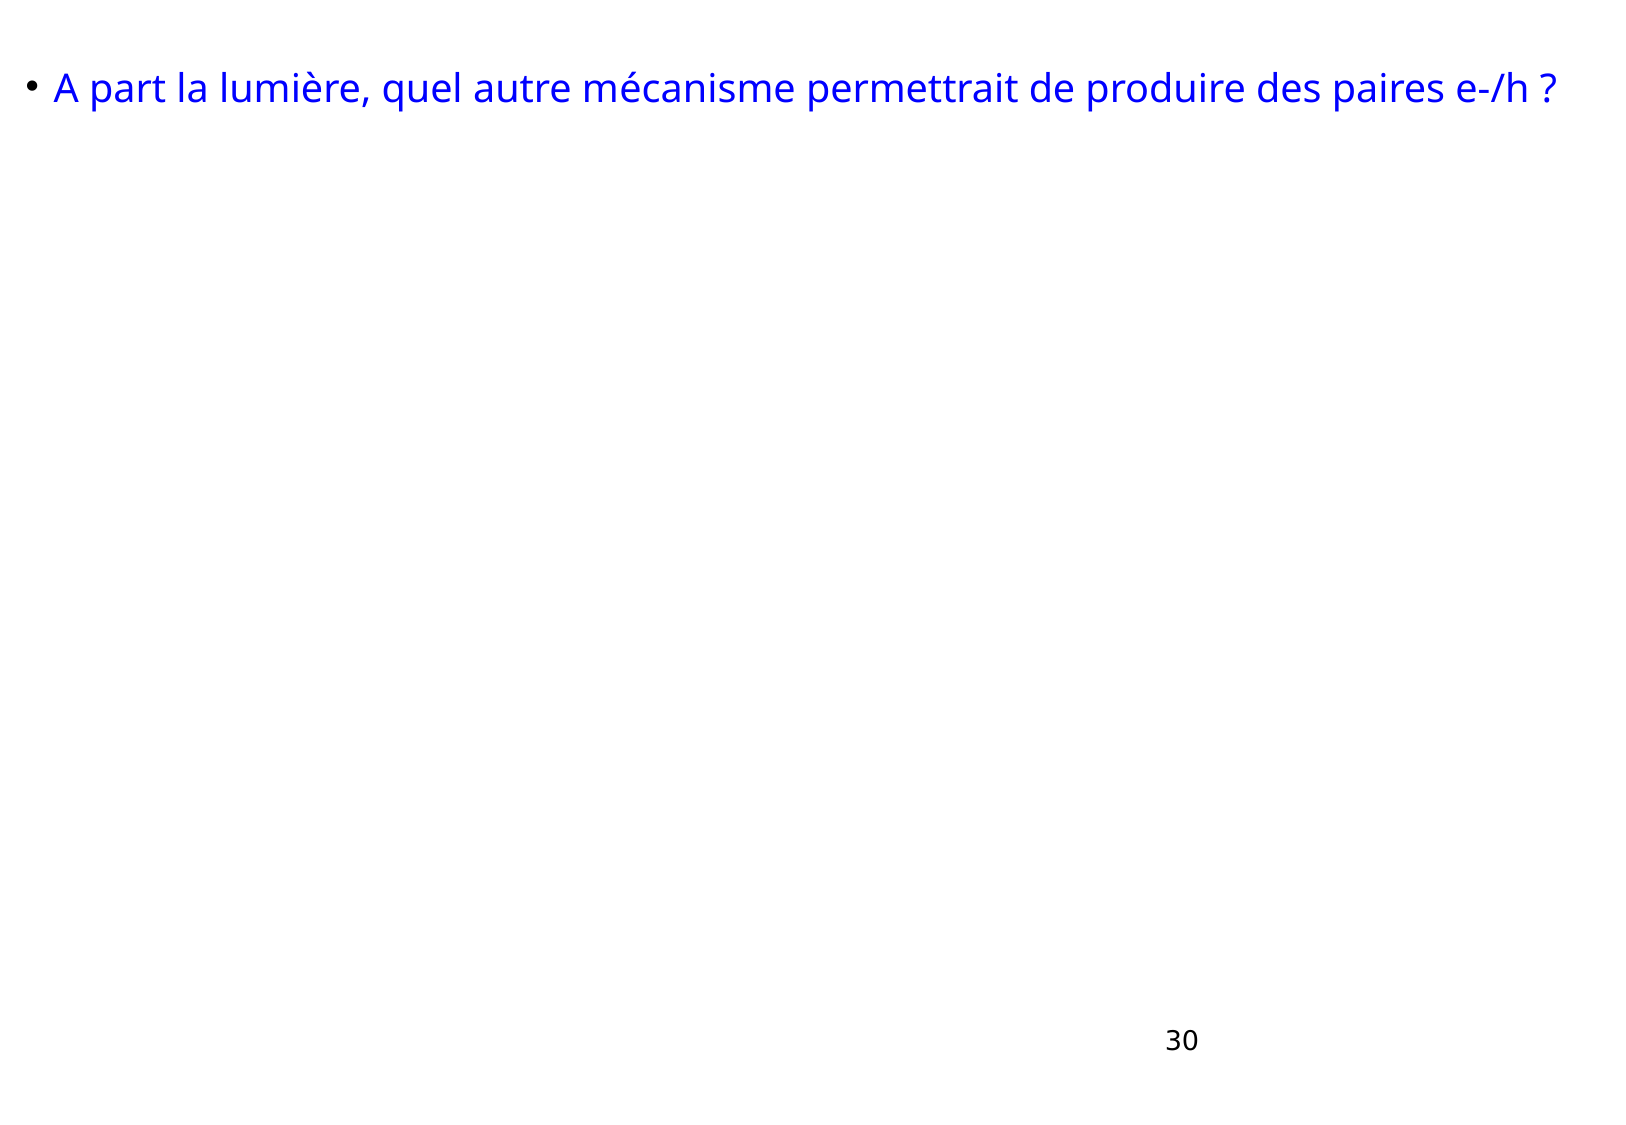

A part la lumière, quel autre mécanisme permettrait de produire des paires e-/h ?
23